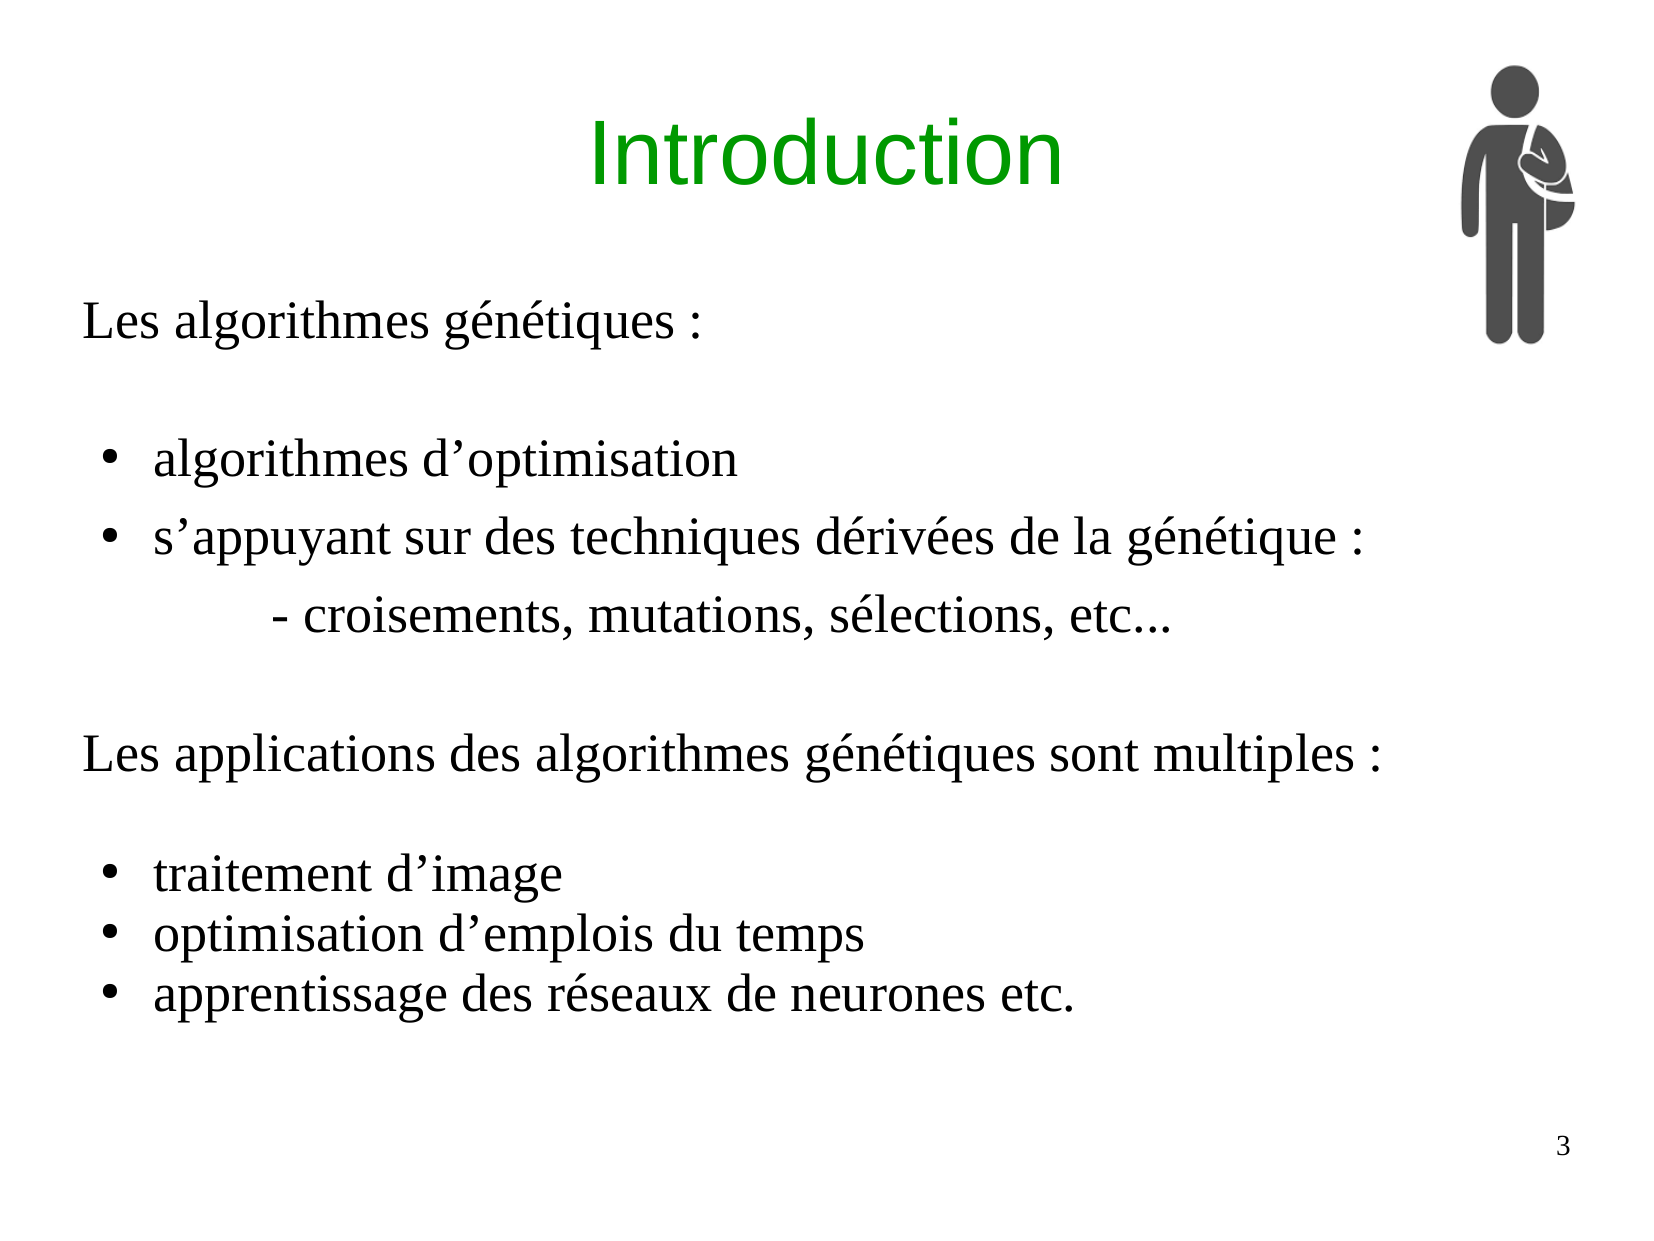

# Introduction
Les algorithmes génétiques :
algorithmes d’optimisation
s’appuyant sur des techniques dérivées de la génétique :
 - croisements, mutations, sélections, etc...
Les applications des algorithmes génétiques sont multiples :
traitement d’image
optimisation d’emplois du temps
apprentissage des réseaux de neurones etc.
3